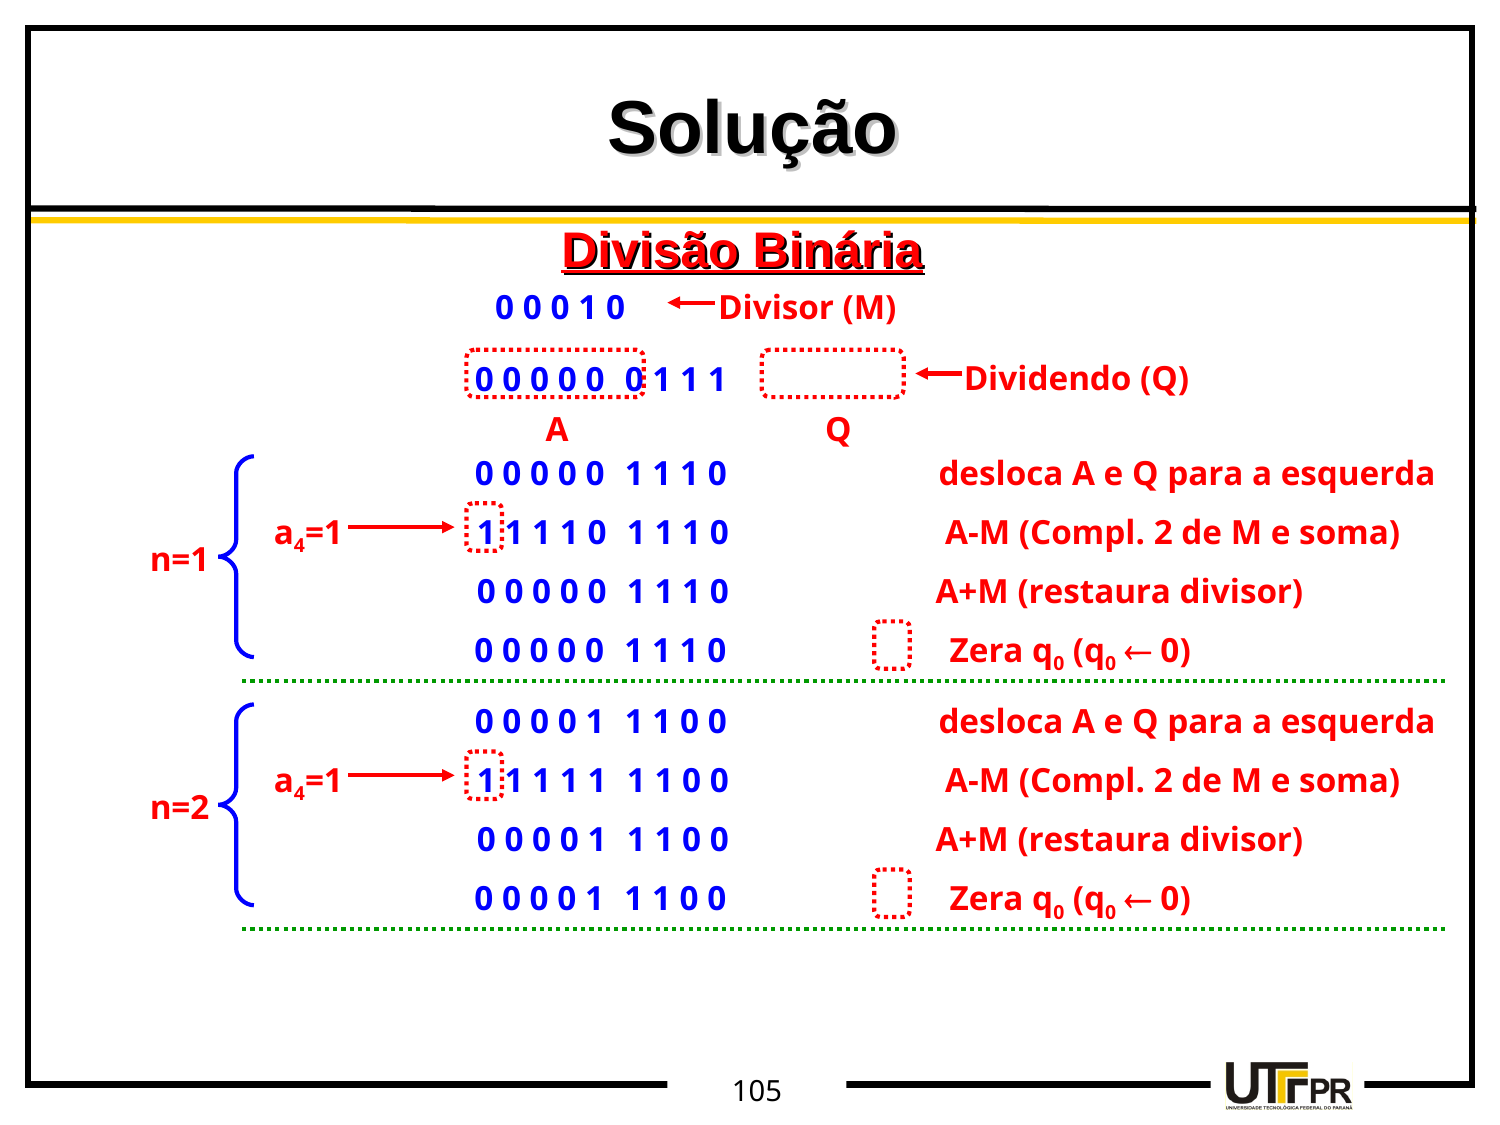

Solução
# Divisão Binária
0 0 0 1 0
Divisor (M)
Dividendo (Q)
 	0 0 0 0 0	0 1 1 1
A
Q
 	0 0 0 0 0	1 1 1 0
desloca A e Q para a esquerda
a4=1
 	1 1 1 1 0	1 1 1 0
A-M (Compl. 2 de M e soma)
n=1
 	0 0 0 0 0	1 1 1 0
A+M (restaura divisor)
 	0 0 0 0 0	1 1 1 0
Zera q0 (q0  0)
 	0 0 0 0 1	1 1 0 0
desloca A e Q para a esquerda
a4=1
 	1 1 1 1 1	1 1 0 0
A-M (Compl. 2 de M e soma)
n=2
 	0 0 0 0 1	1 1 0 0
A+M (restaura divisor)
 	0 0 0 0 1	1 1 0 0
Zera q0 (q0  0)